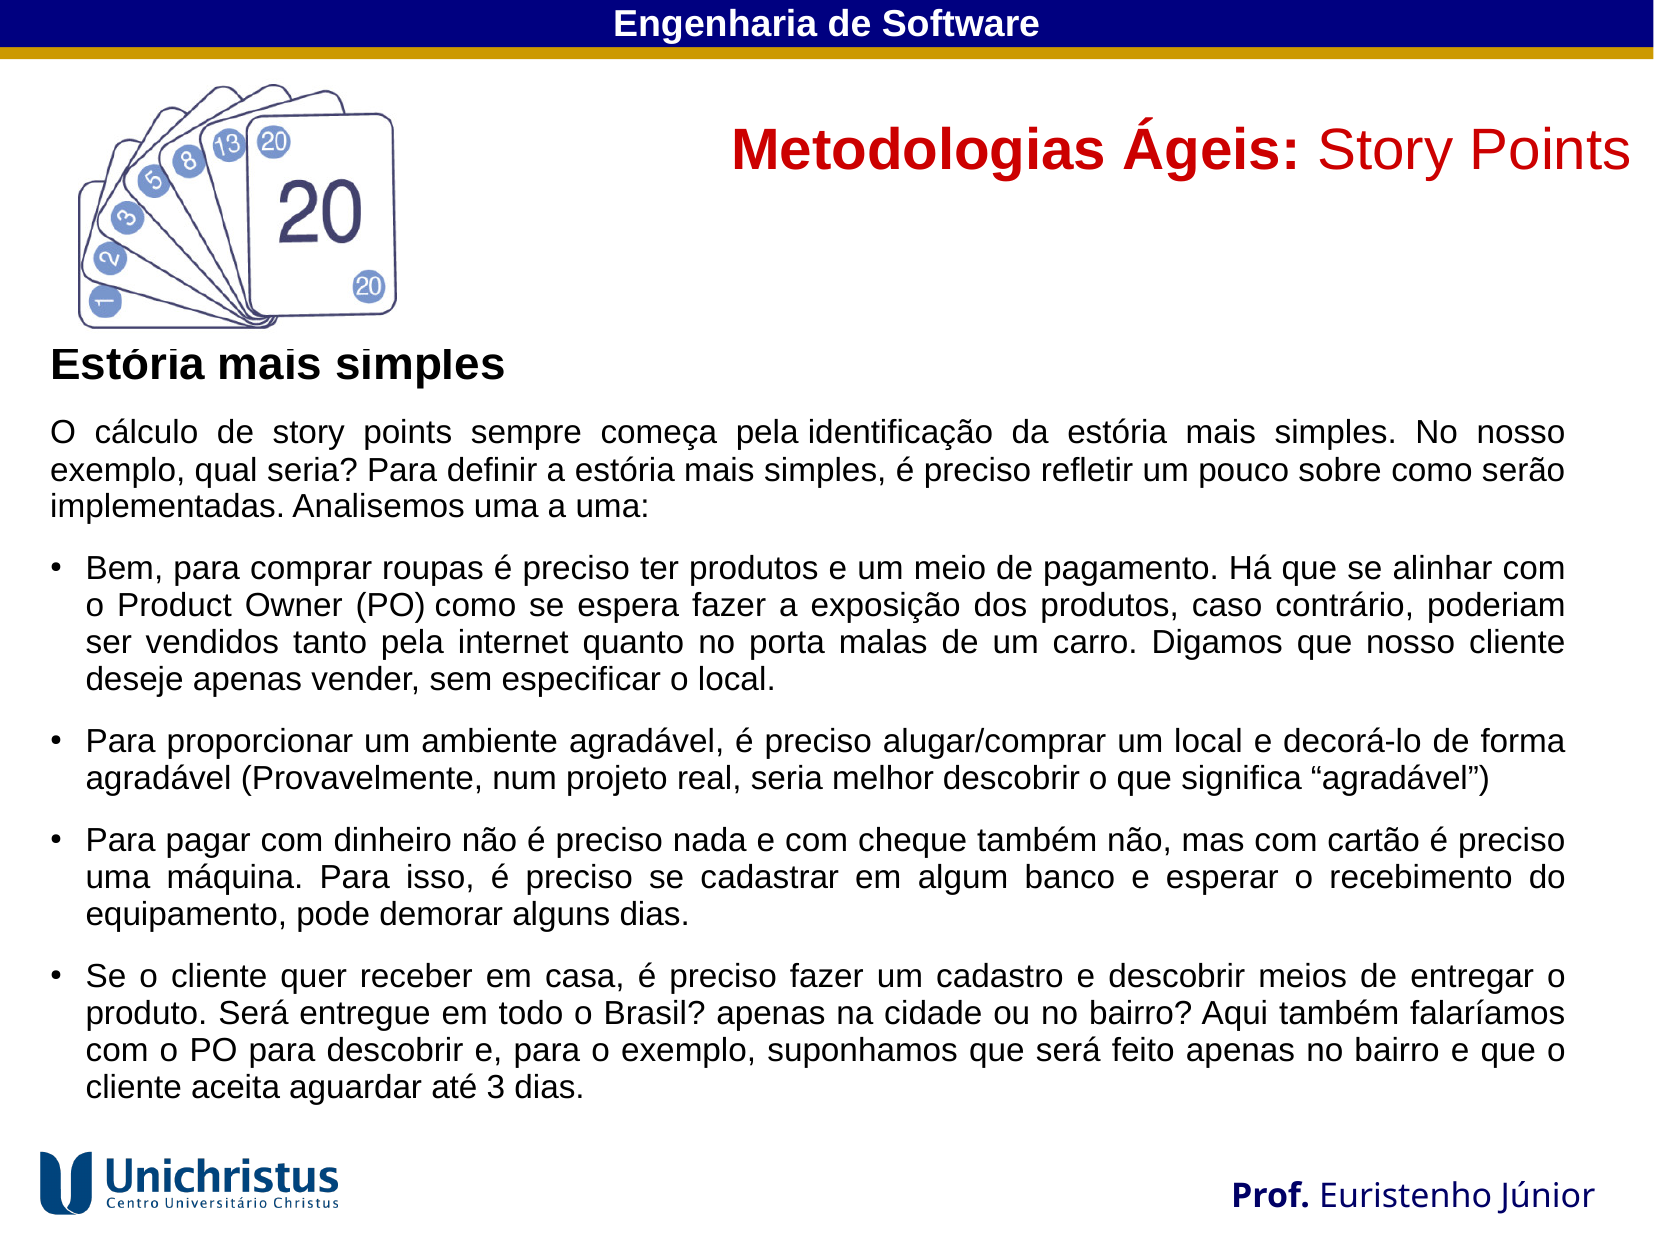

Engenharia de Software
Metodologias Ágeis: Story Points
Estória mais simples
O cálculo de story points sempre começa pela identificação da estória mais simples. No nosso exemplo, qual seria? Para definir a estória mais simples, é preciso refletir um pouco sobre como serão implementadas. Analisemos uma a uma:
Bem, para comprar roupas é preciso ter produtos e um meio de pagamento. Há que se alinhar com o Product Owner (PO) como se espera fazer a exposição dos produtos, caso contrário, poderiam ser vendidos tanto pela internet quanto no porta malas de um carro. Digamos que nosso cliente deseje apenas vender, sem especificar o local.
Para proporcionar um ambiente agradável, é preciso alugar/comprar um local e decorá-lo de forma agradável (Provavelmente, num projeto real, seria melhor descobrir o que significa “agradável”)
Para pagar com dinheiro não é preciso nada e com cheque também não, mas com cartão é preciso uma máquina. Para isso, é preciso se cadastrar em algum banco e esperar o recebimento do equipamento, pode demorar alguns dias.
Se o cliente quer receber em casa, é preciso fazer um cadastro e descobrir meios de entregar o produto. Será entregue em todo o Brasil? apenas na cidade ou no bairro? Aqui também falaríamos com o PO para descobrir e, para o exemplo, suponhamos que será feito apenas no bairro e que o cliente aceita aguardar até 3 dias.
Prof. Euristenho Júnior